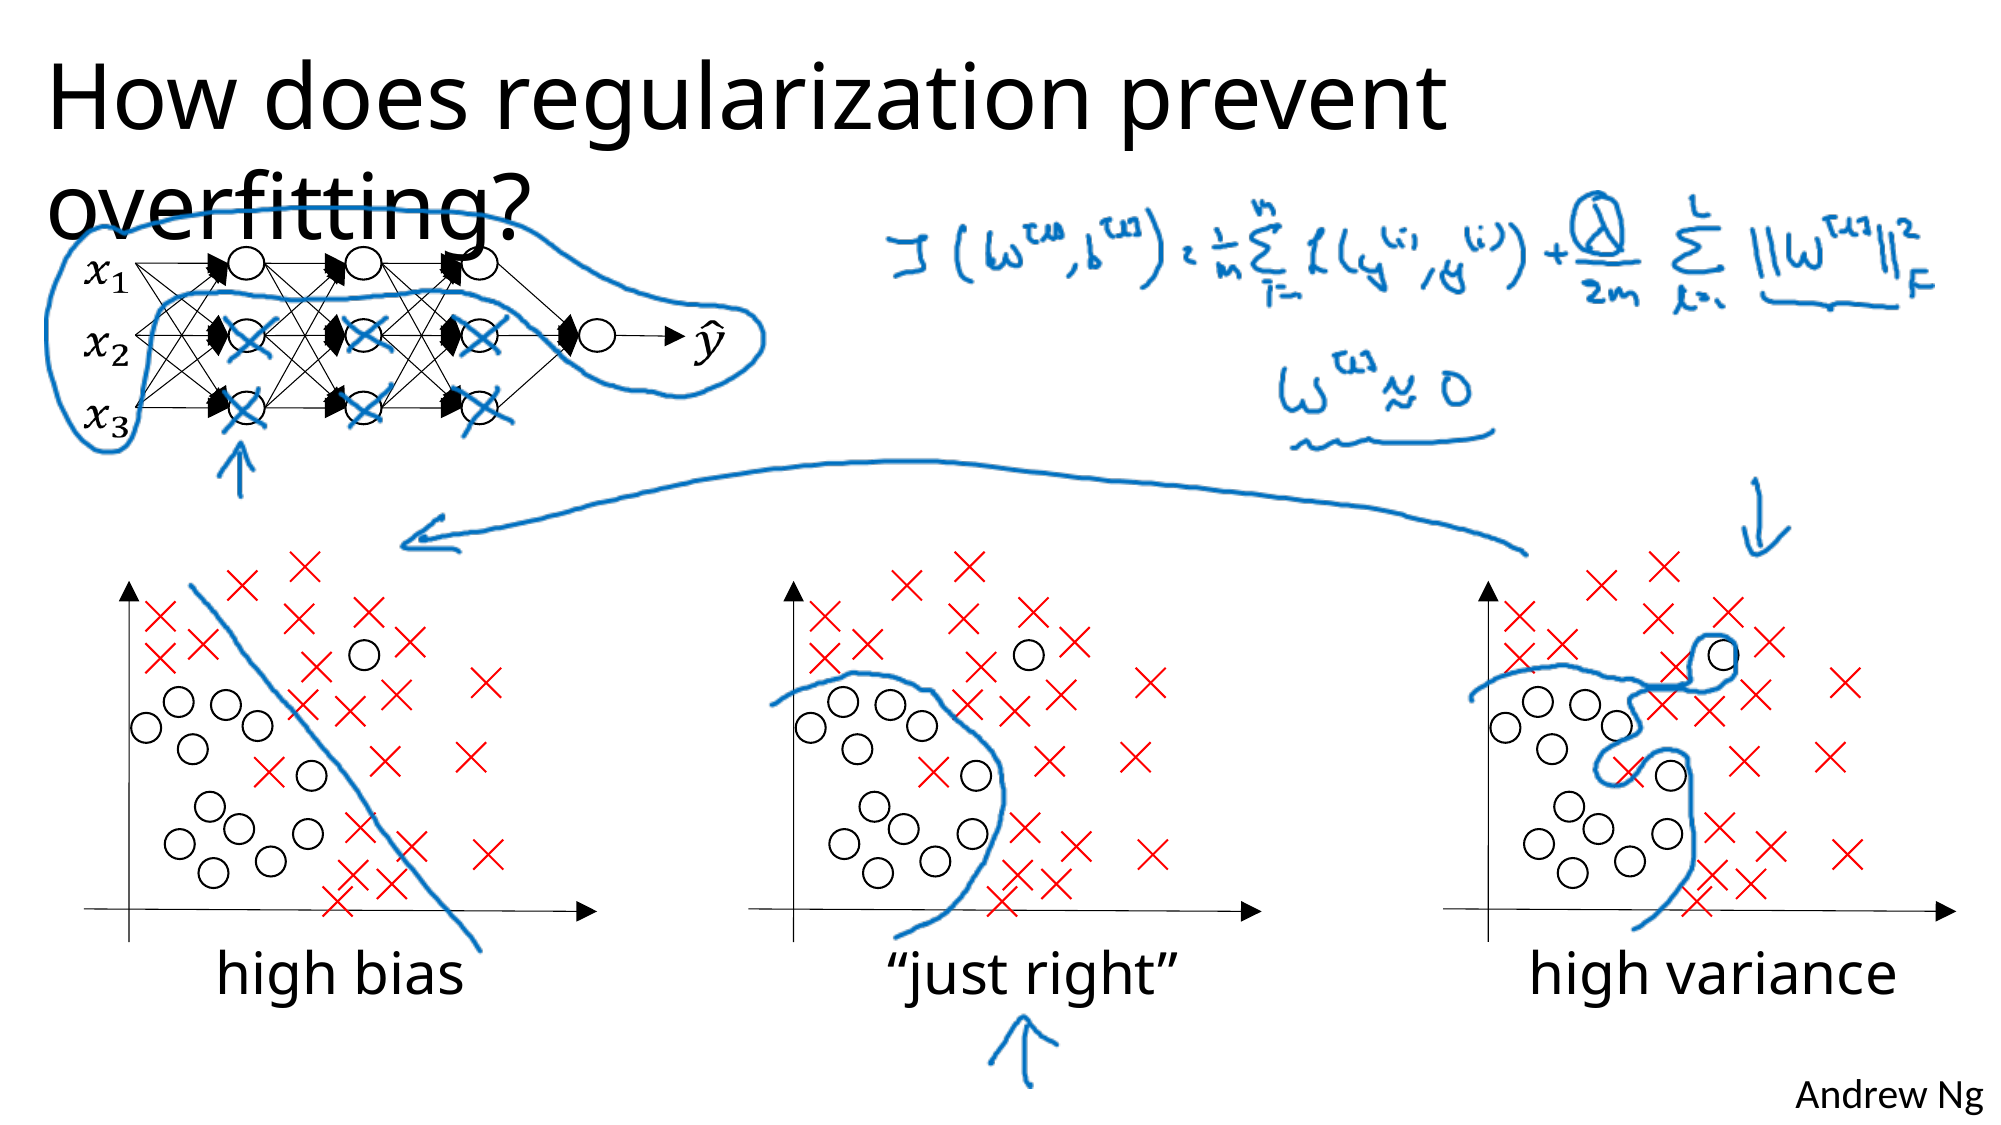

# How does regularization prevent overfitting?
high bias
“just right”
high variance